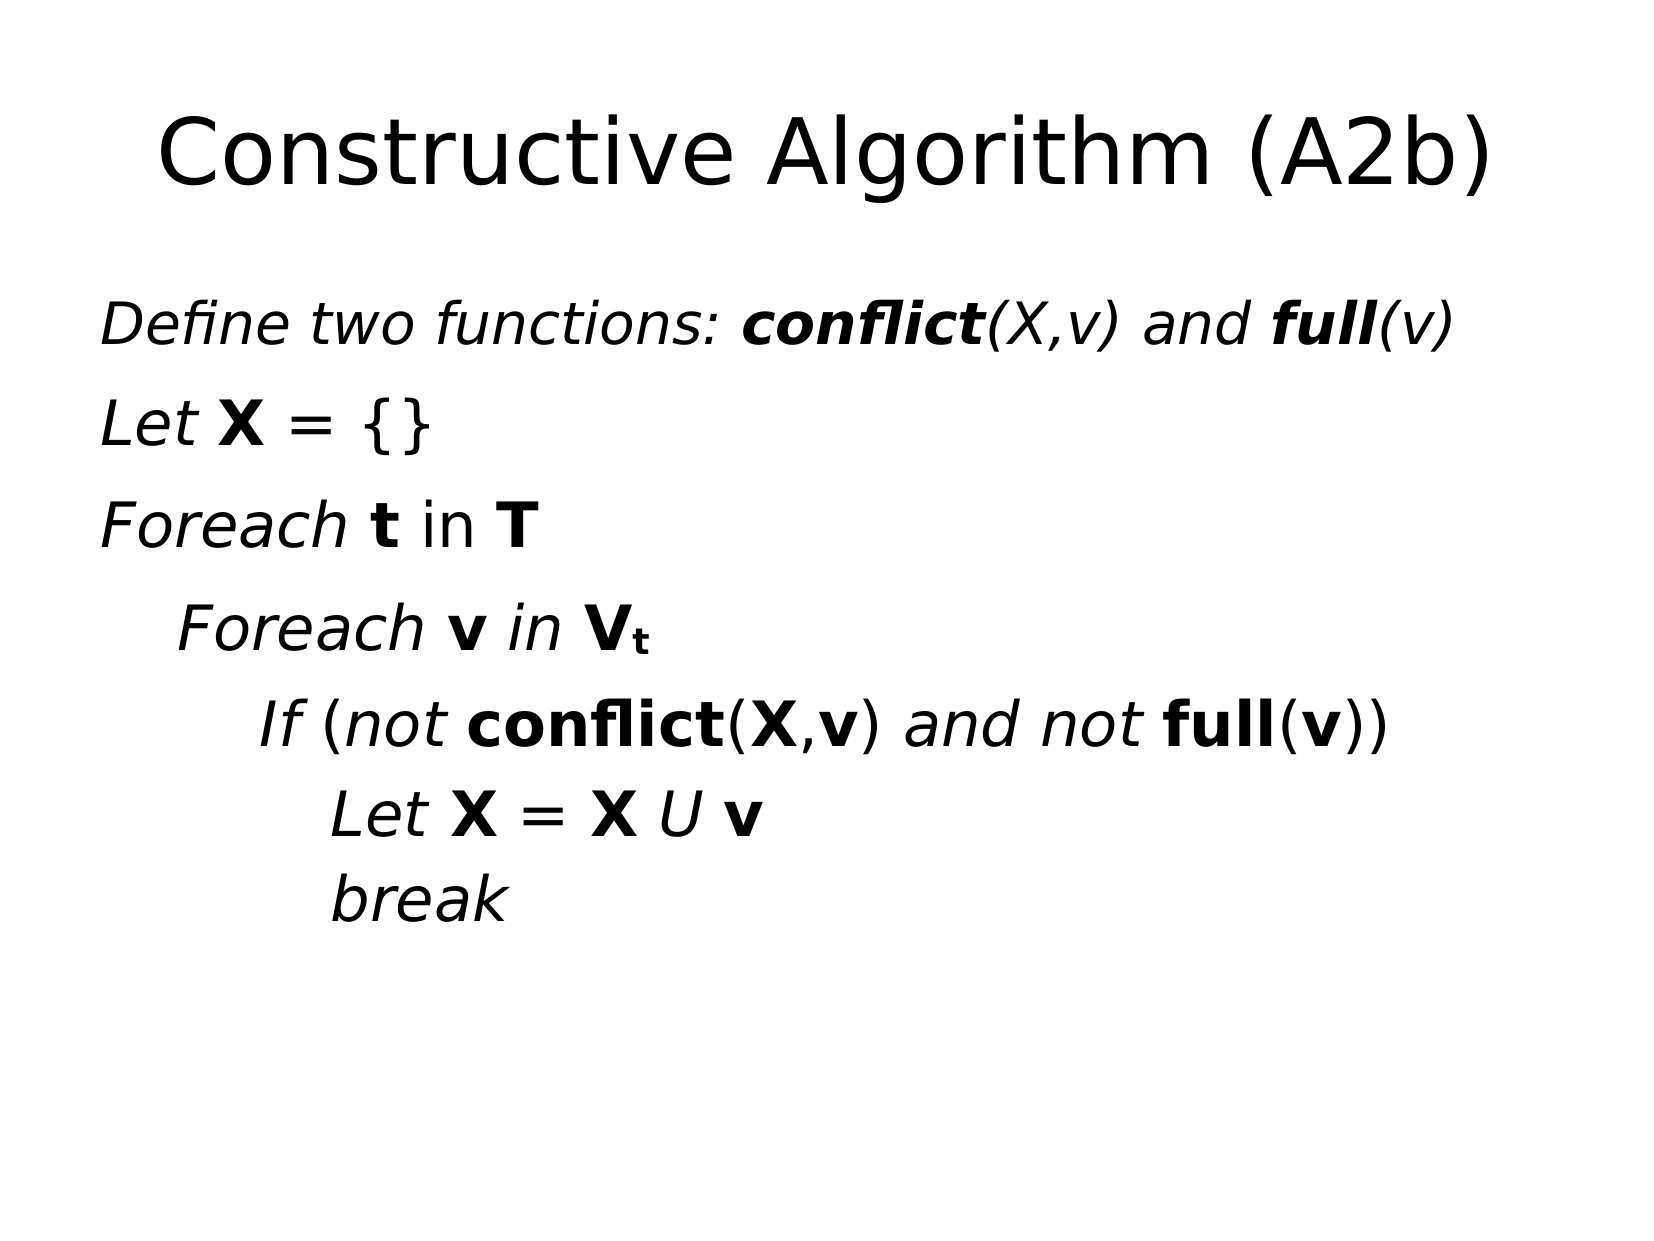

# Constructive Algorithm (A2b)
Define two functions: conflict(X,v) and full(v)
Let X = {}
Foreach t in T
Foreach v in Vt
If (not conflict(X,v) and not full(v))
Let X = X U v
break